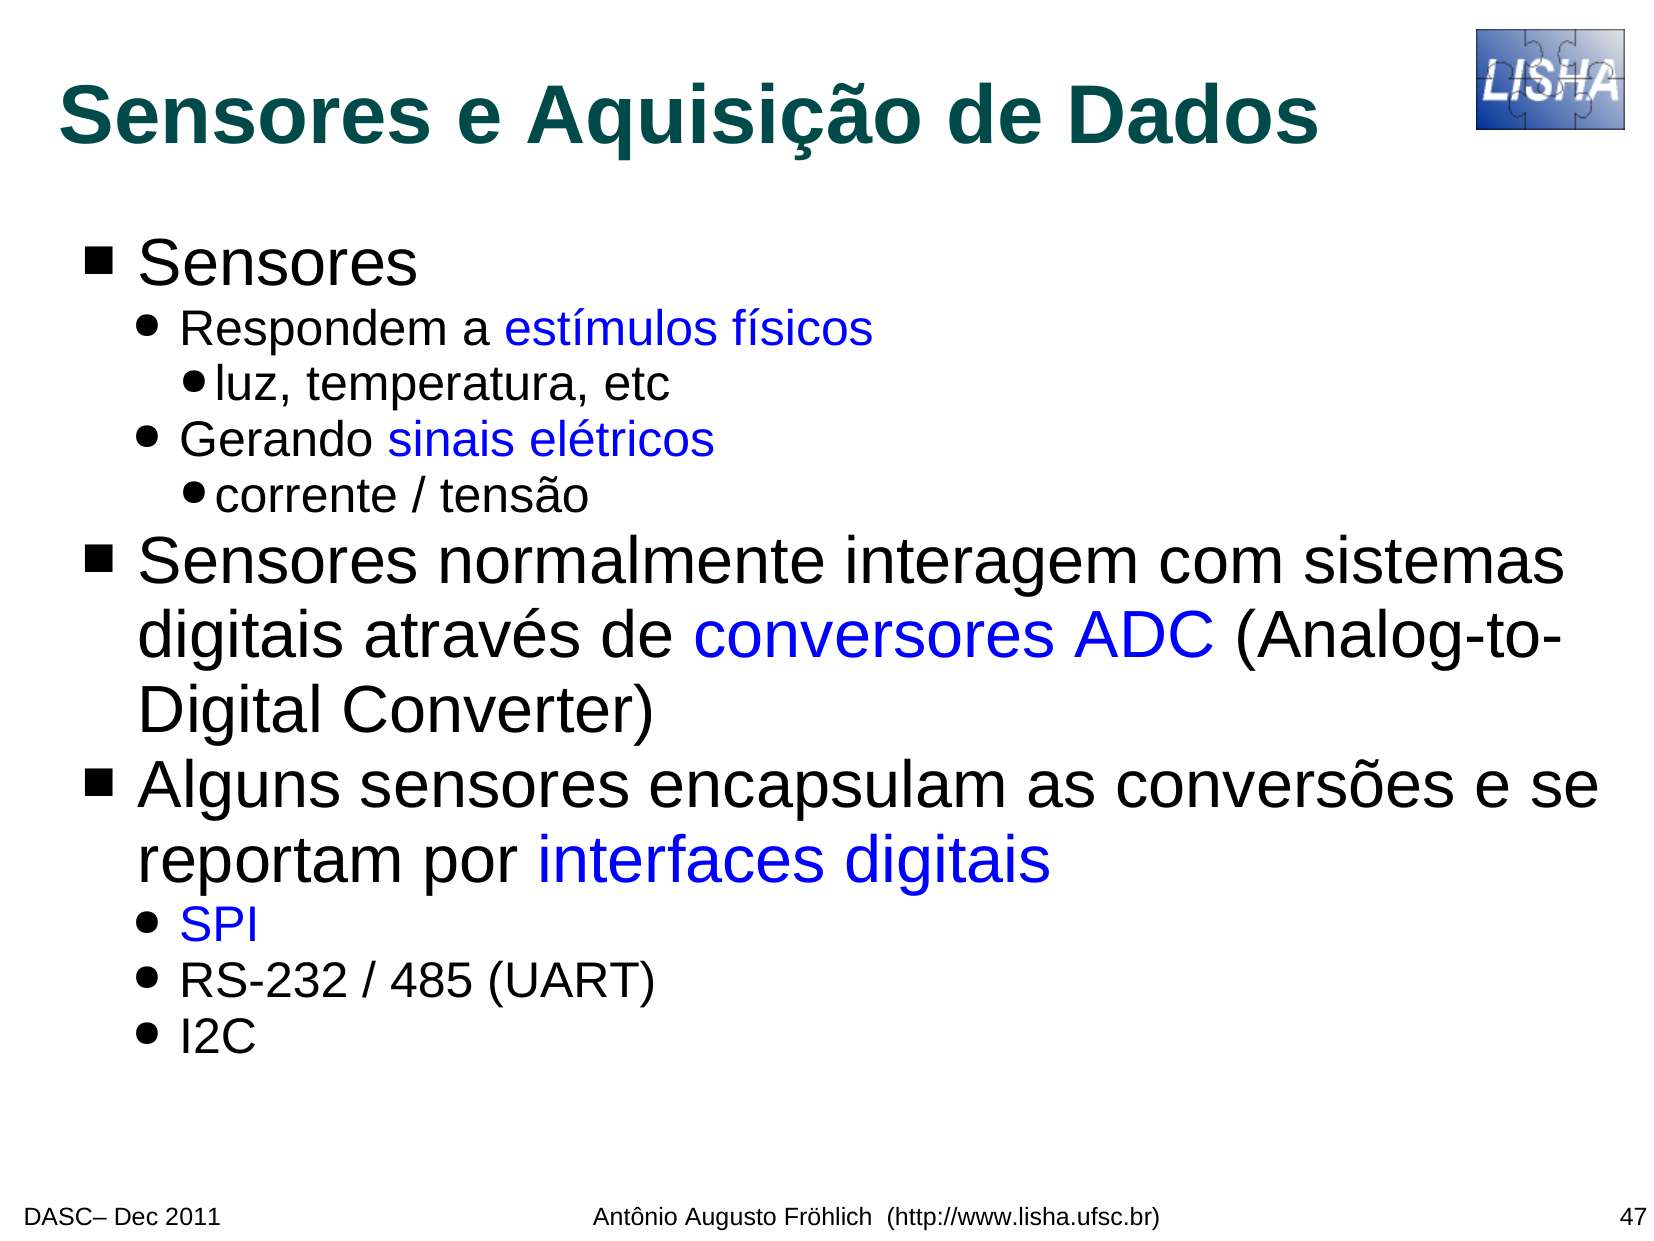

# Sensores e Aquisição de Dados
Sensores
Respondem a estímulos físicos
luz, temperatura, etc
Gerando sinais elétricos
corrente / tensão
Sensores normalmente interagem com sistemas digitais através de conversores ADC (Analog-to-Digital Converter)
Alguns sensores encapsulam as conversões e se reportam por interfaces digitais
SPI
RS-232 / 485 (UART)
I2C